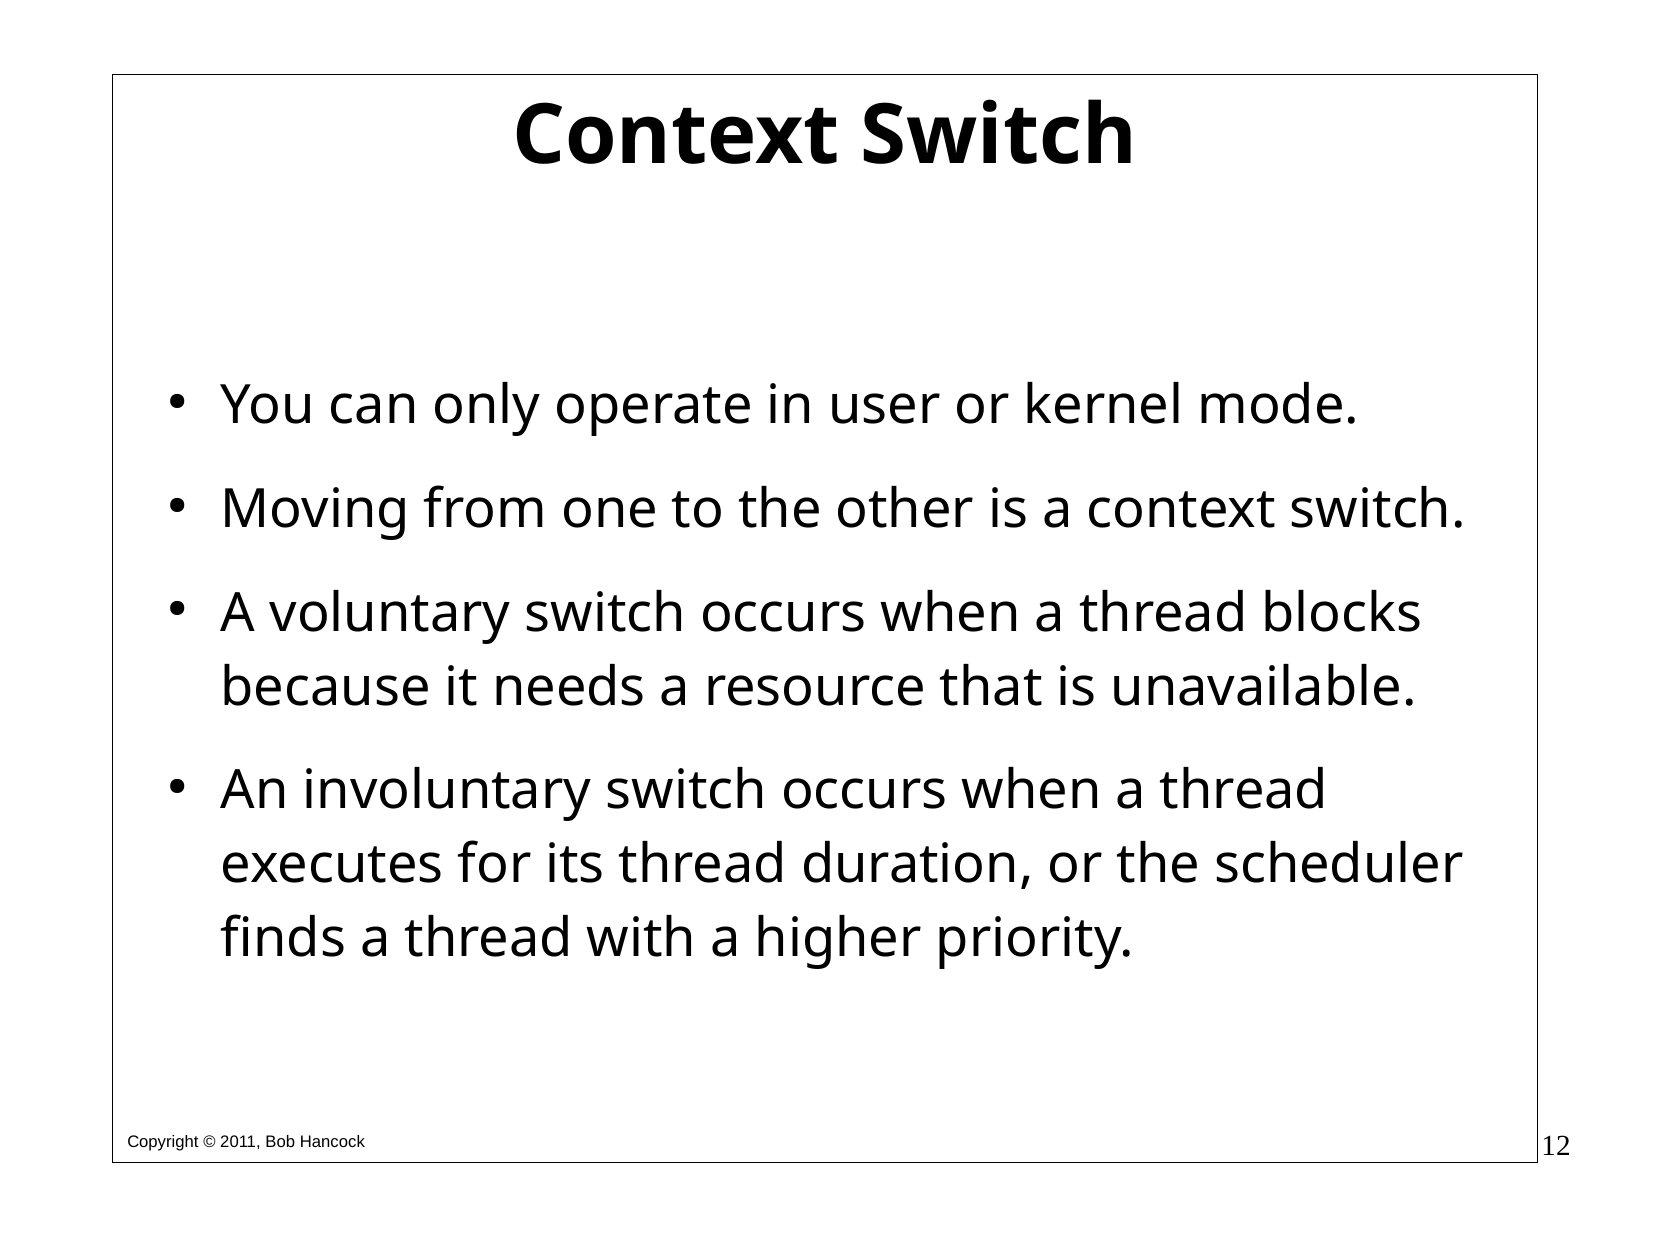

# Context Switch
You can only operate in user or kernel mode.
Moving from one to the other is a context switch.
A voluntary switch occurs when a thread blocks because it needs a resource that is unavailable.
An involuntary switch occurs when a thread executes for its thread duration, or the scheduler finds a thread with a higher priority.
Copyright © 2011, Bob Hancock
12